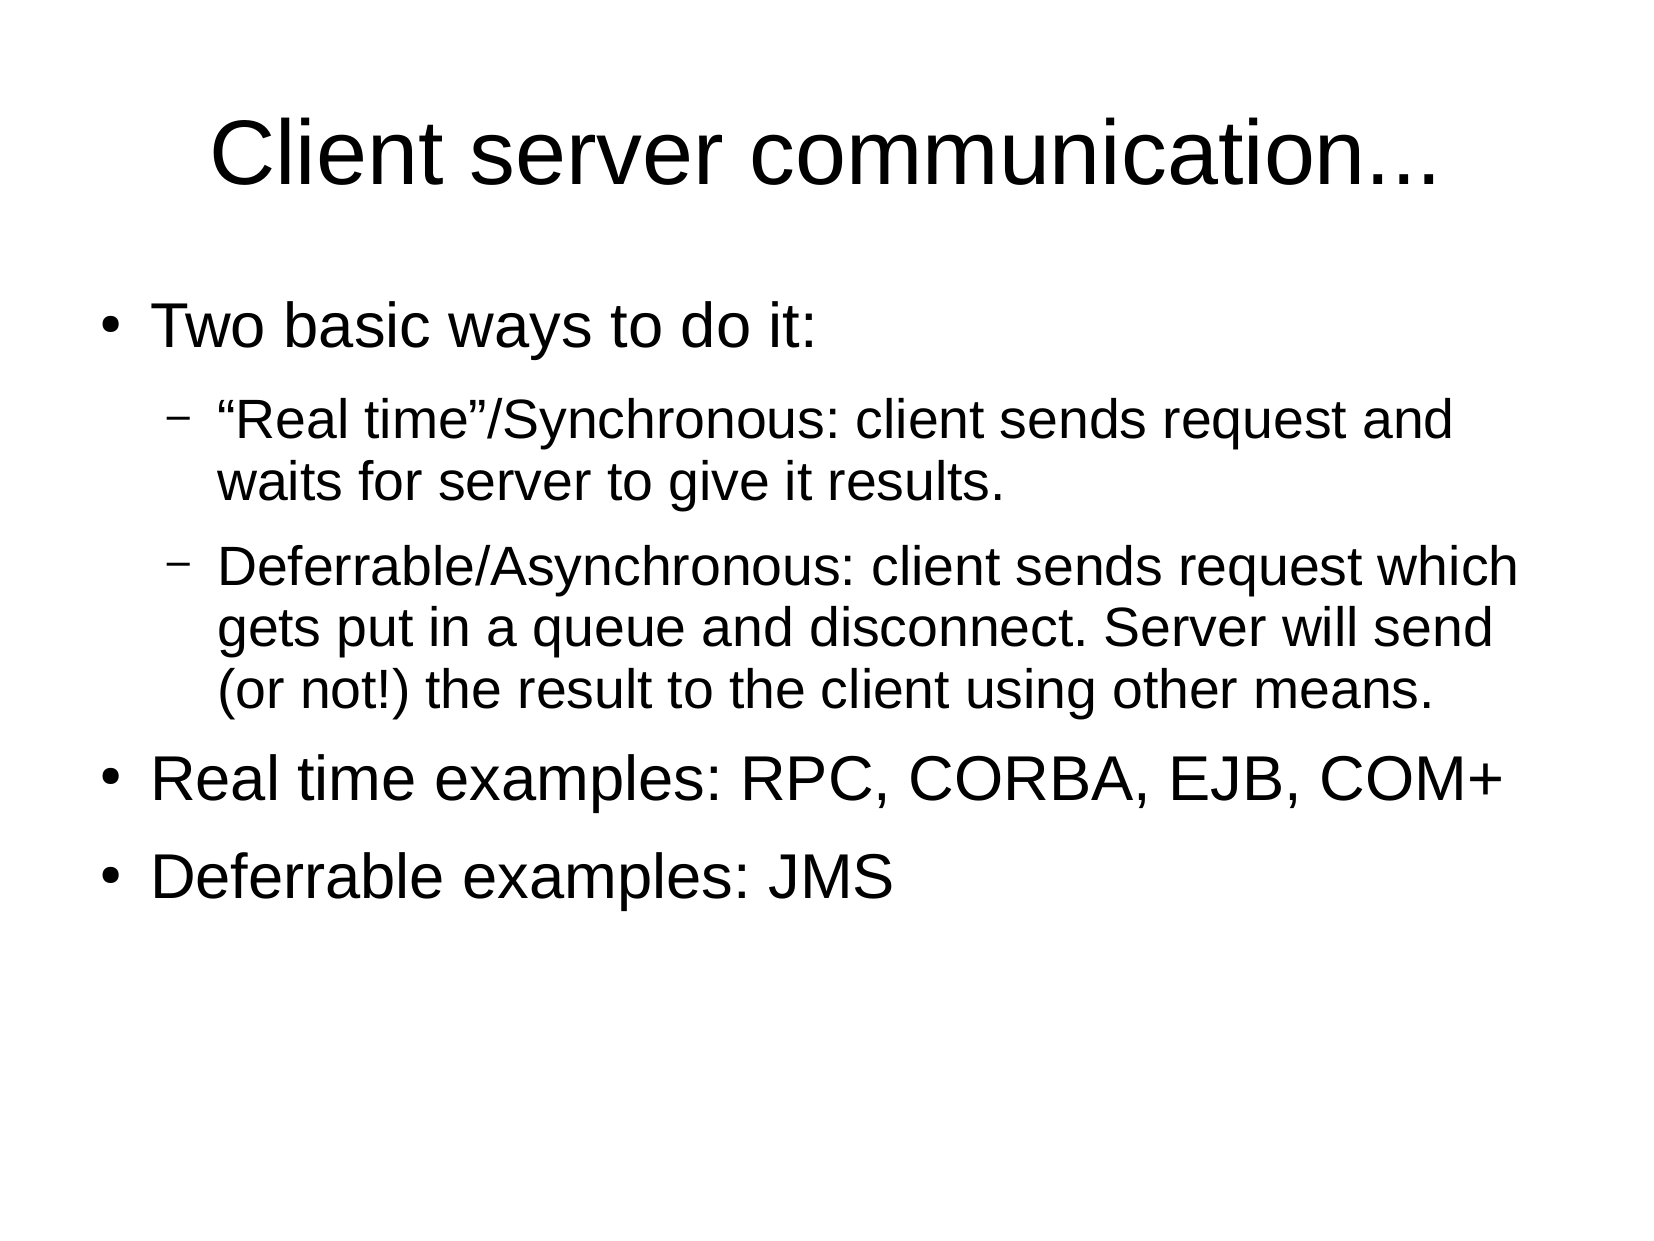

# Client server communication...
Two basic ways to do it:
“Real time”/Synchronous: client sends request and waits for server to give it results.
Deferrable/Asynchronous: client sends request which gets put in a queue and disconnect. Server will send (or not!) the result to the client using other means.
Real time examples: RPC, CORBA, EJB, COM+
Deferrable examples: JMS